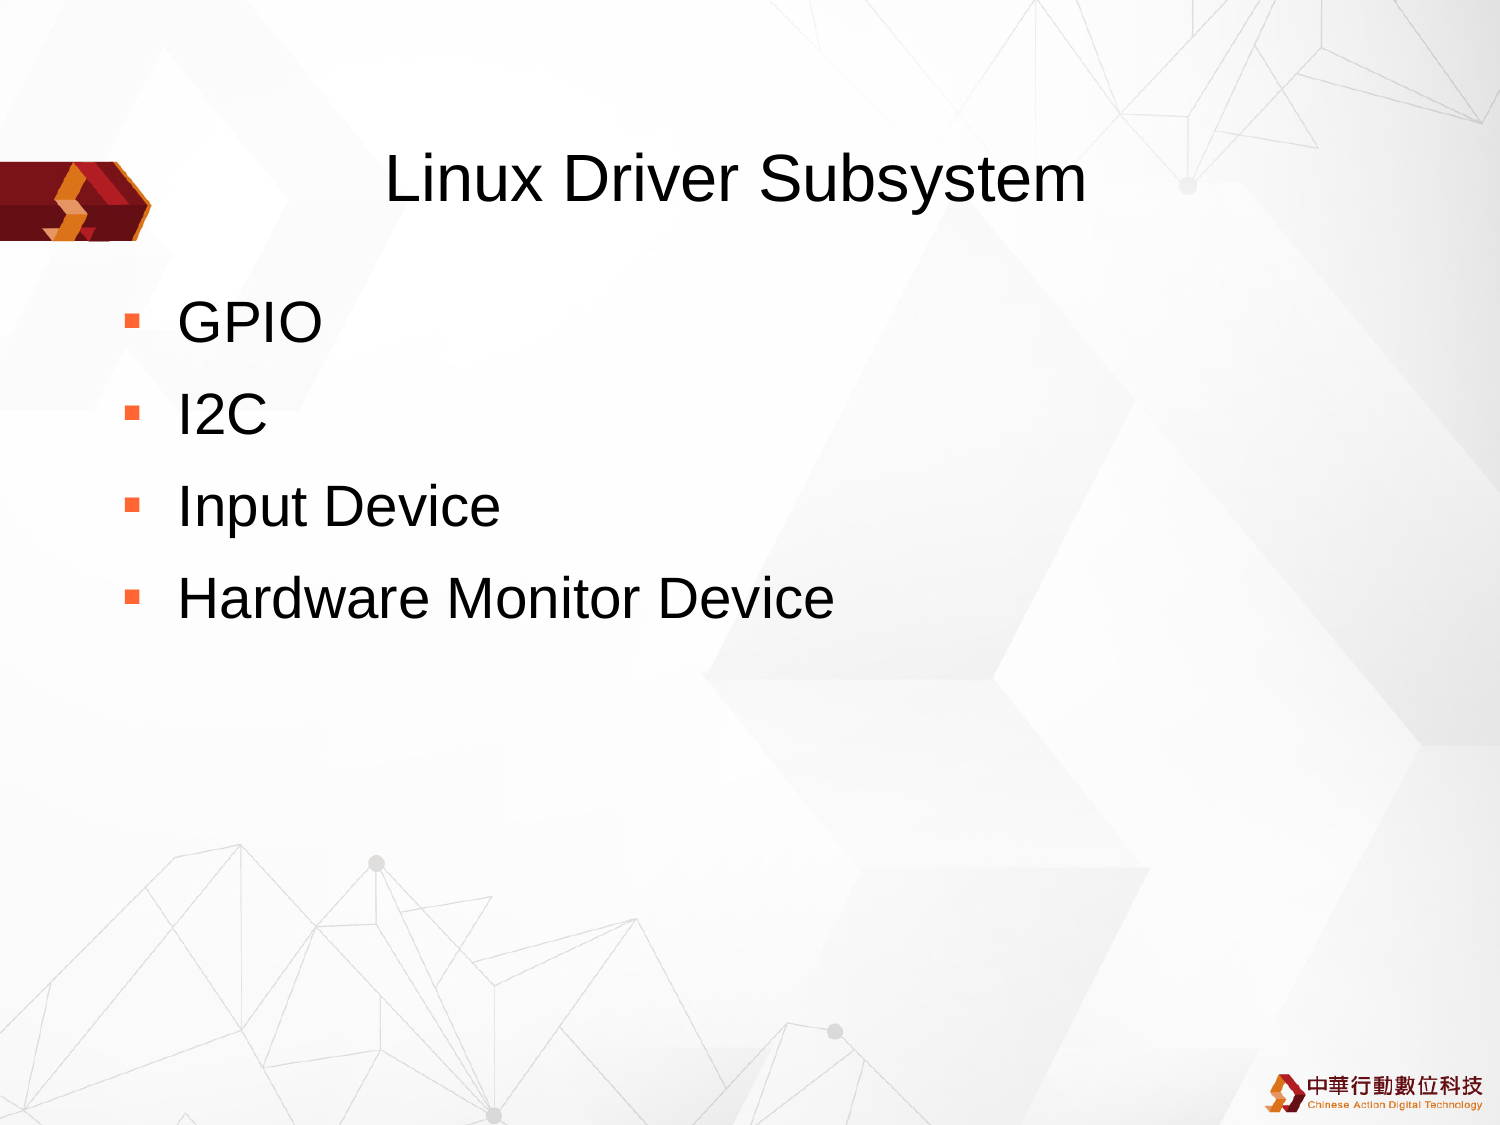

# Linux Driver Subsystem
GPIO
I2C
Input Device
Hardware Monitor Device